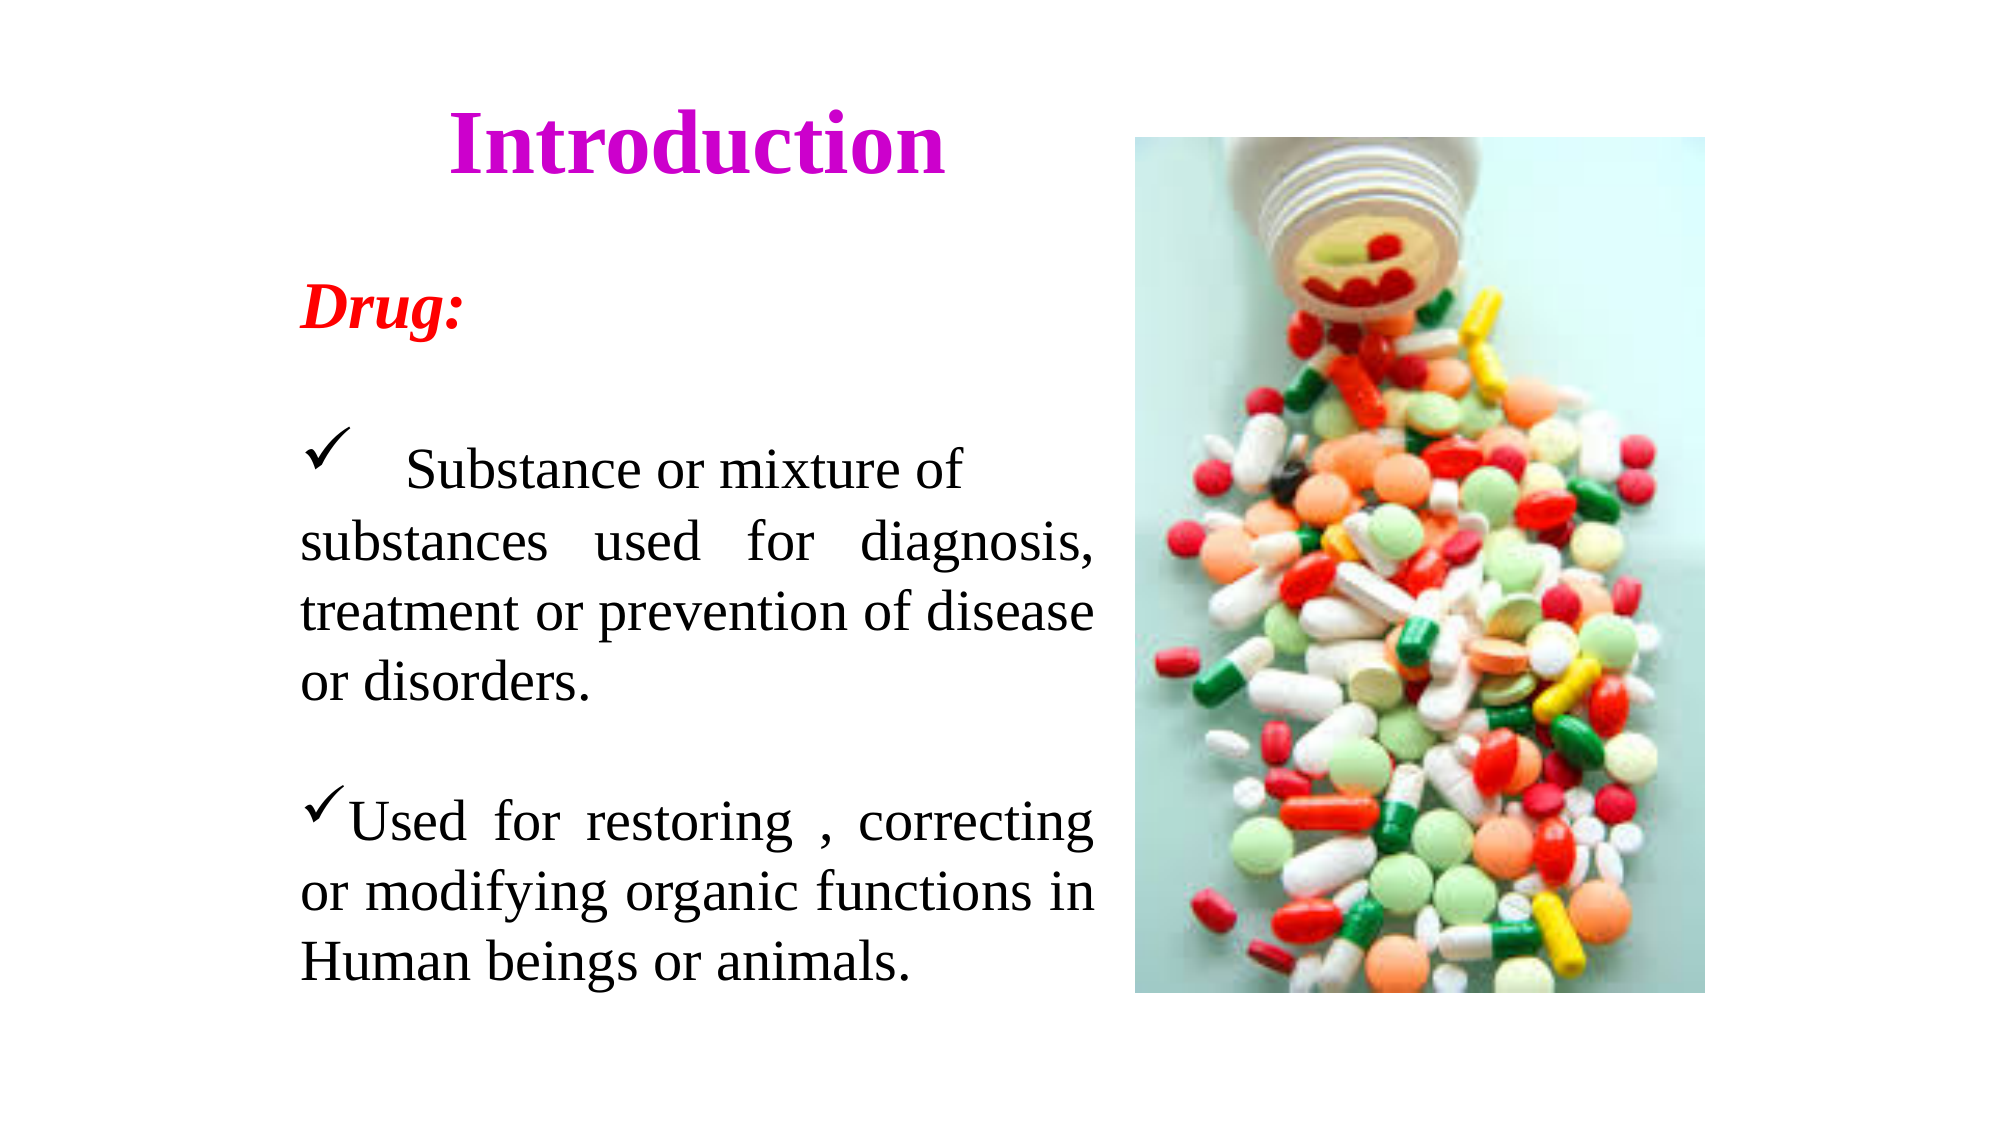

Introduction
Drug:
 Substance or mixture of
substances used for diagnosis, treatment or prevention of disease or disorders.
Used for restoring , correcting or modifying organic functions in Human beings or animals.